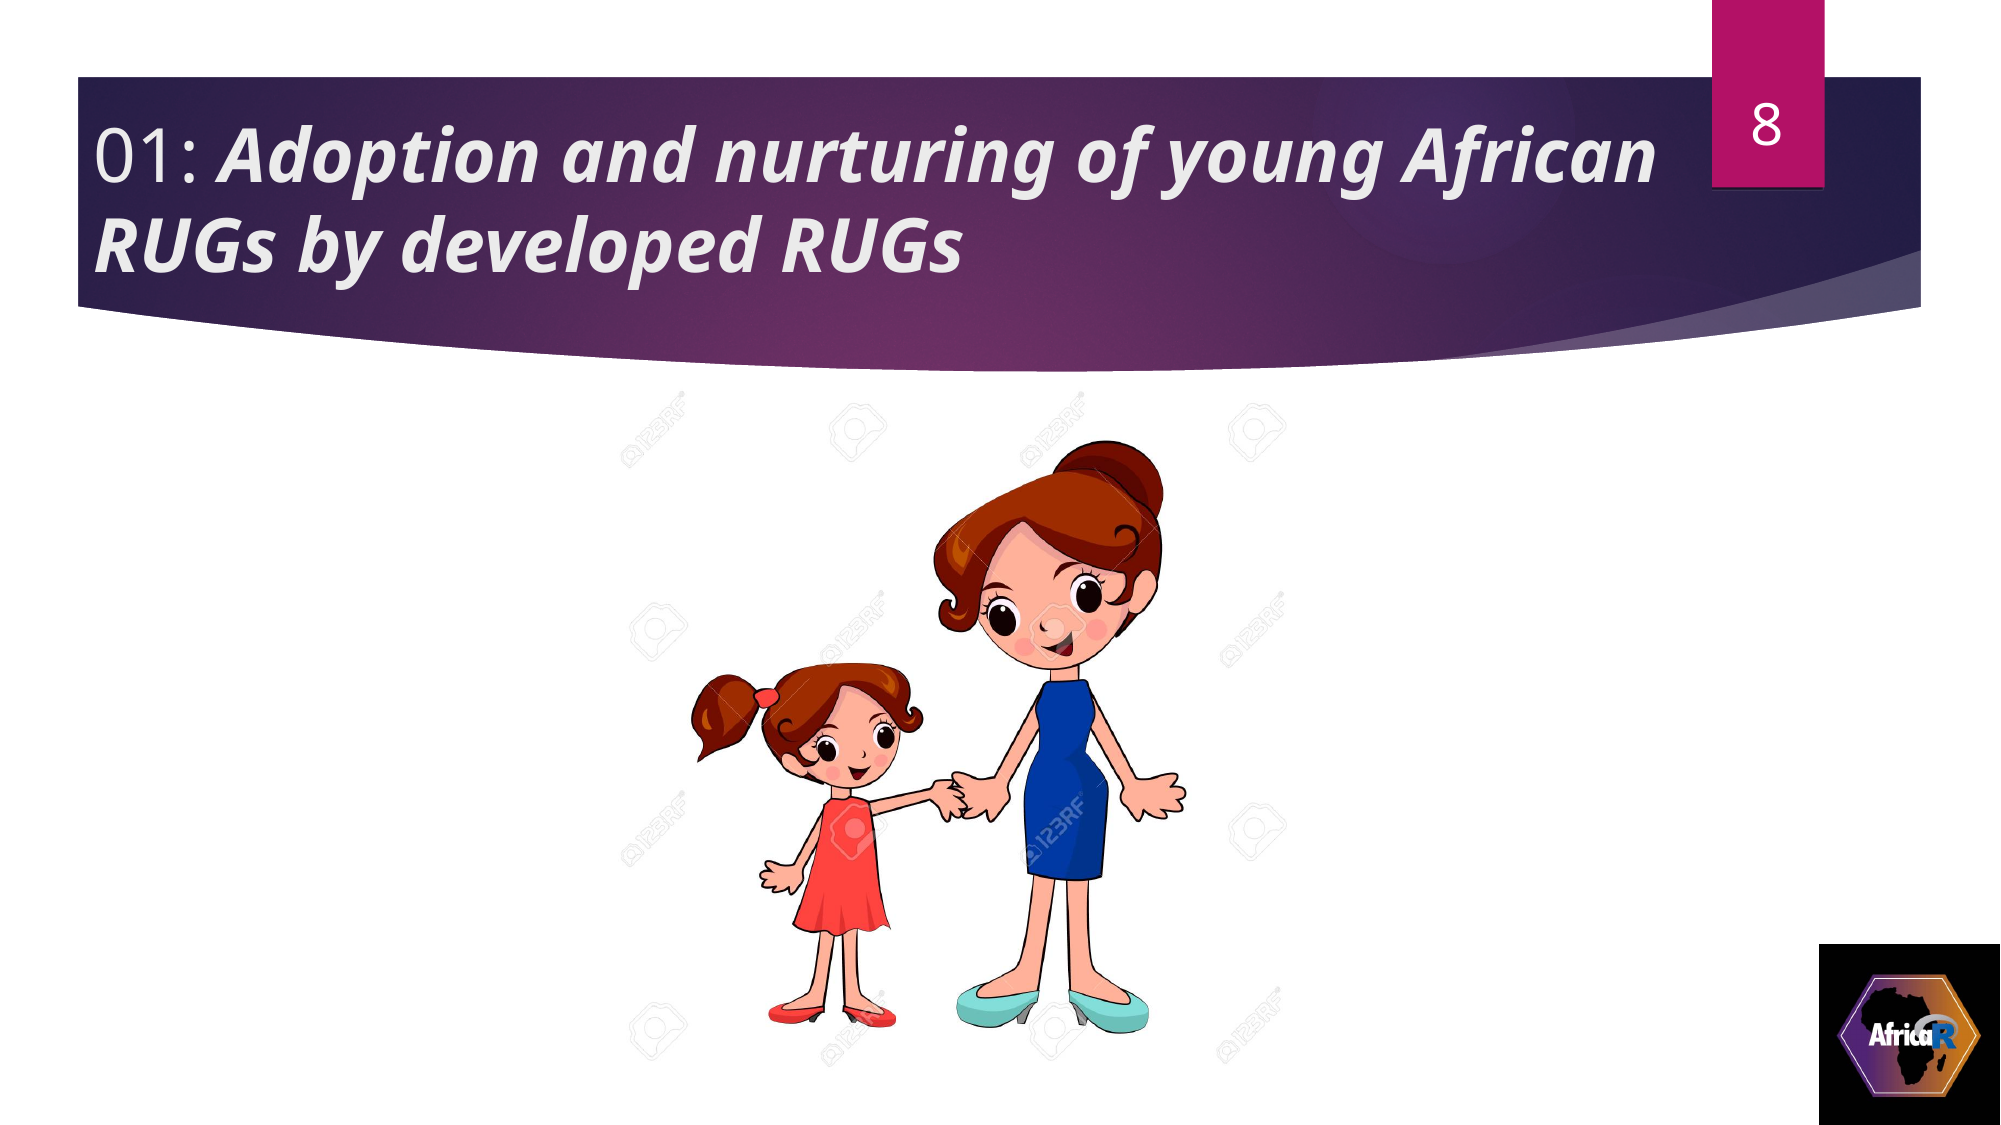

8
# 01: Adoption and nurturing of young African RUGs by developed RUGs
@AfricaRUsers